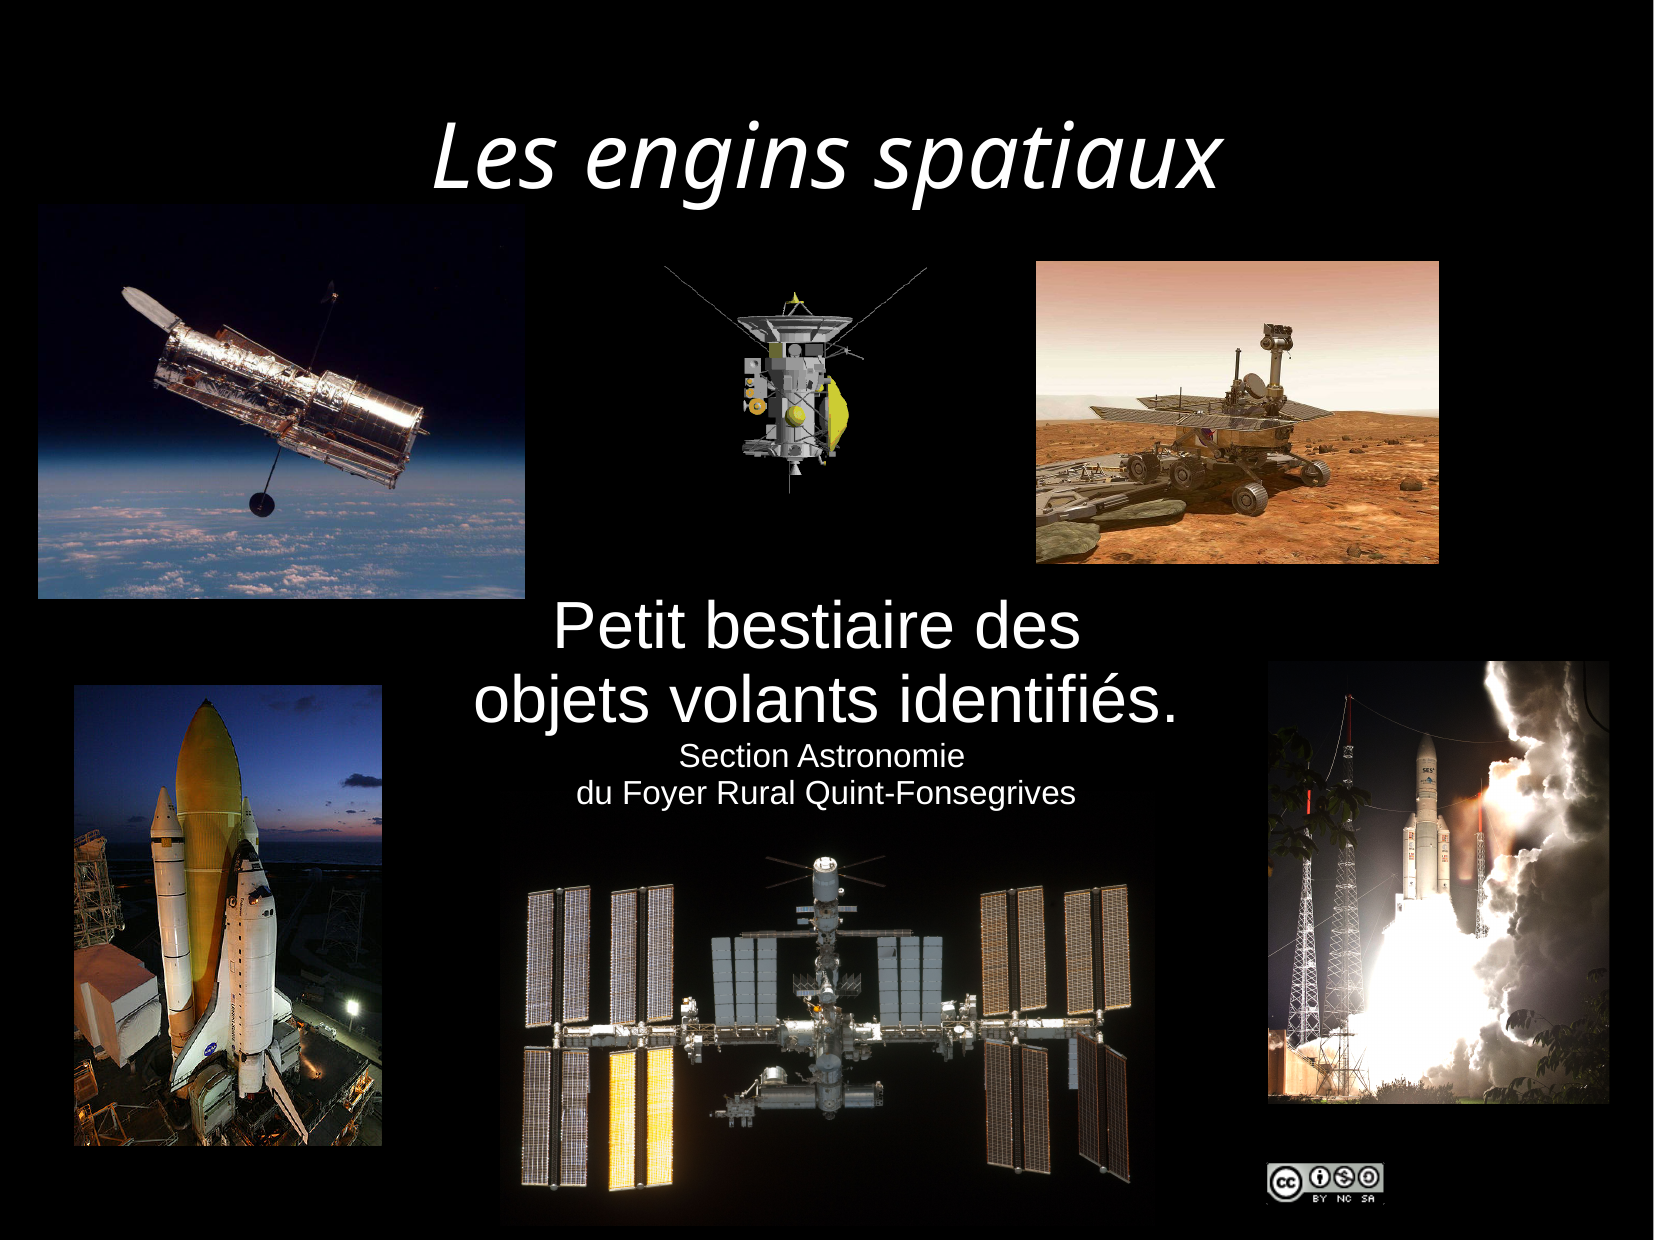

# Les engins spatiaux
Petit bestiaire des
objets volants identifiés.
Section Astronomie
du Foyer Rural Quint-Fonsegrives